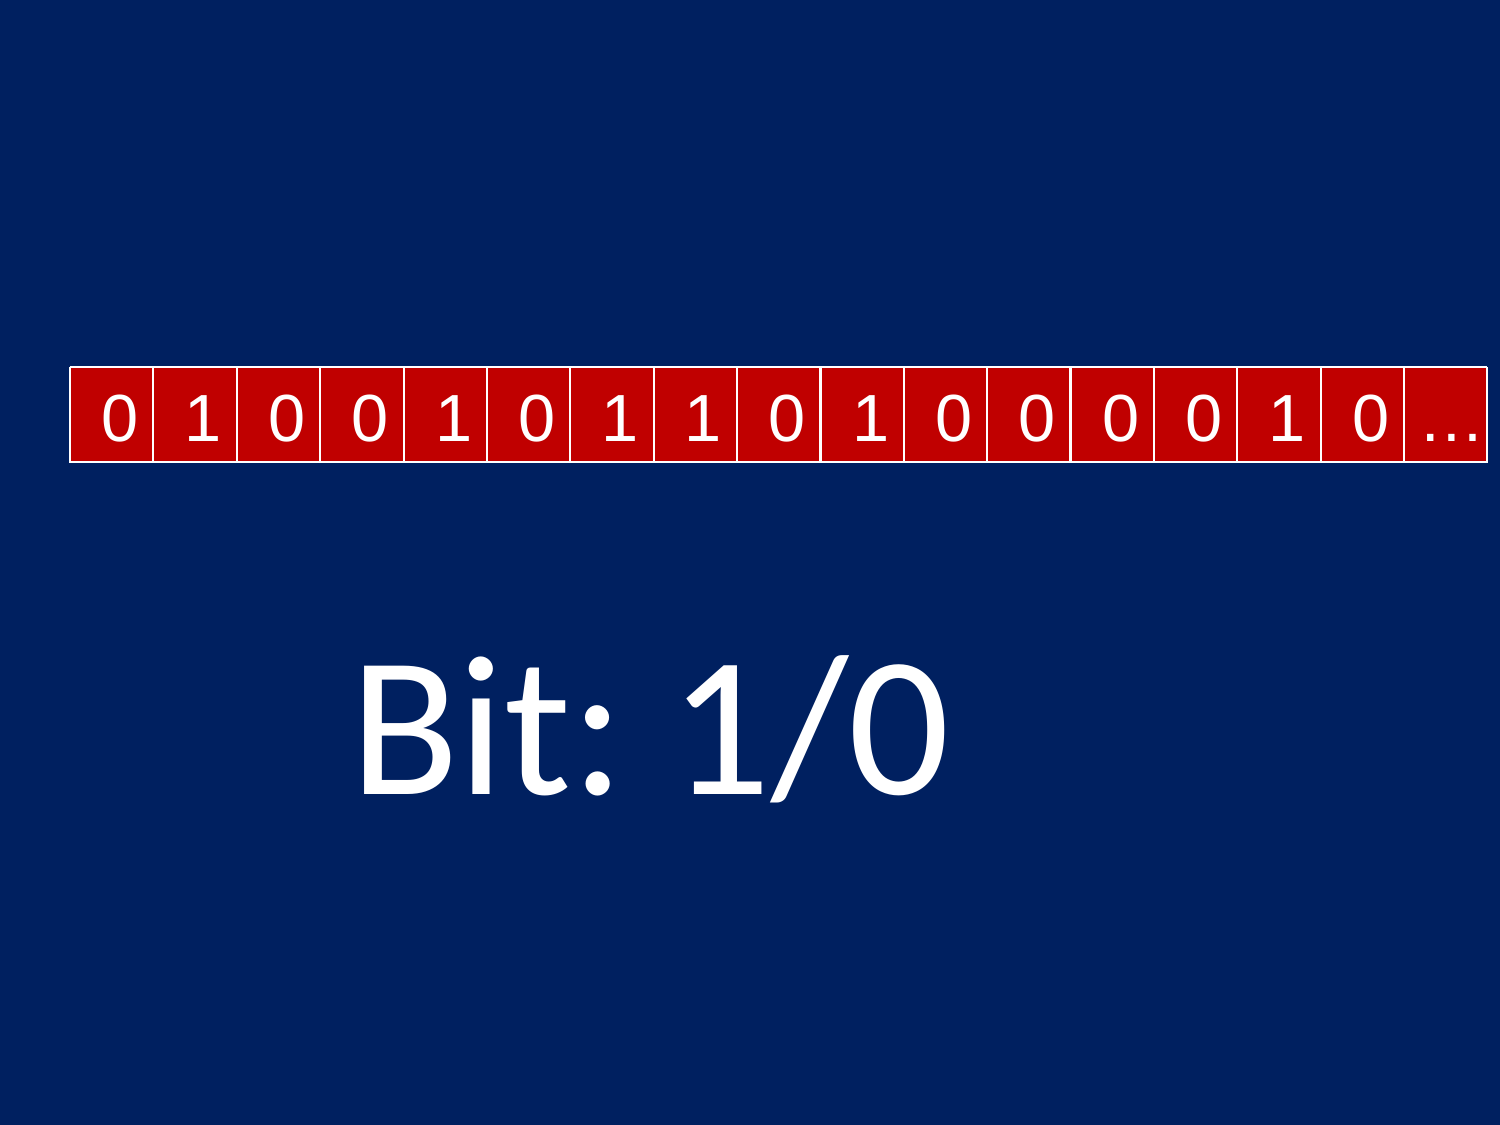

0
1
0
0
1
0
1
1
0
1
0
0
0
0
1
0
…
Bit: 1/0